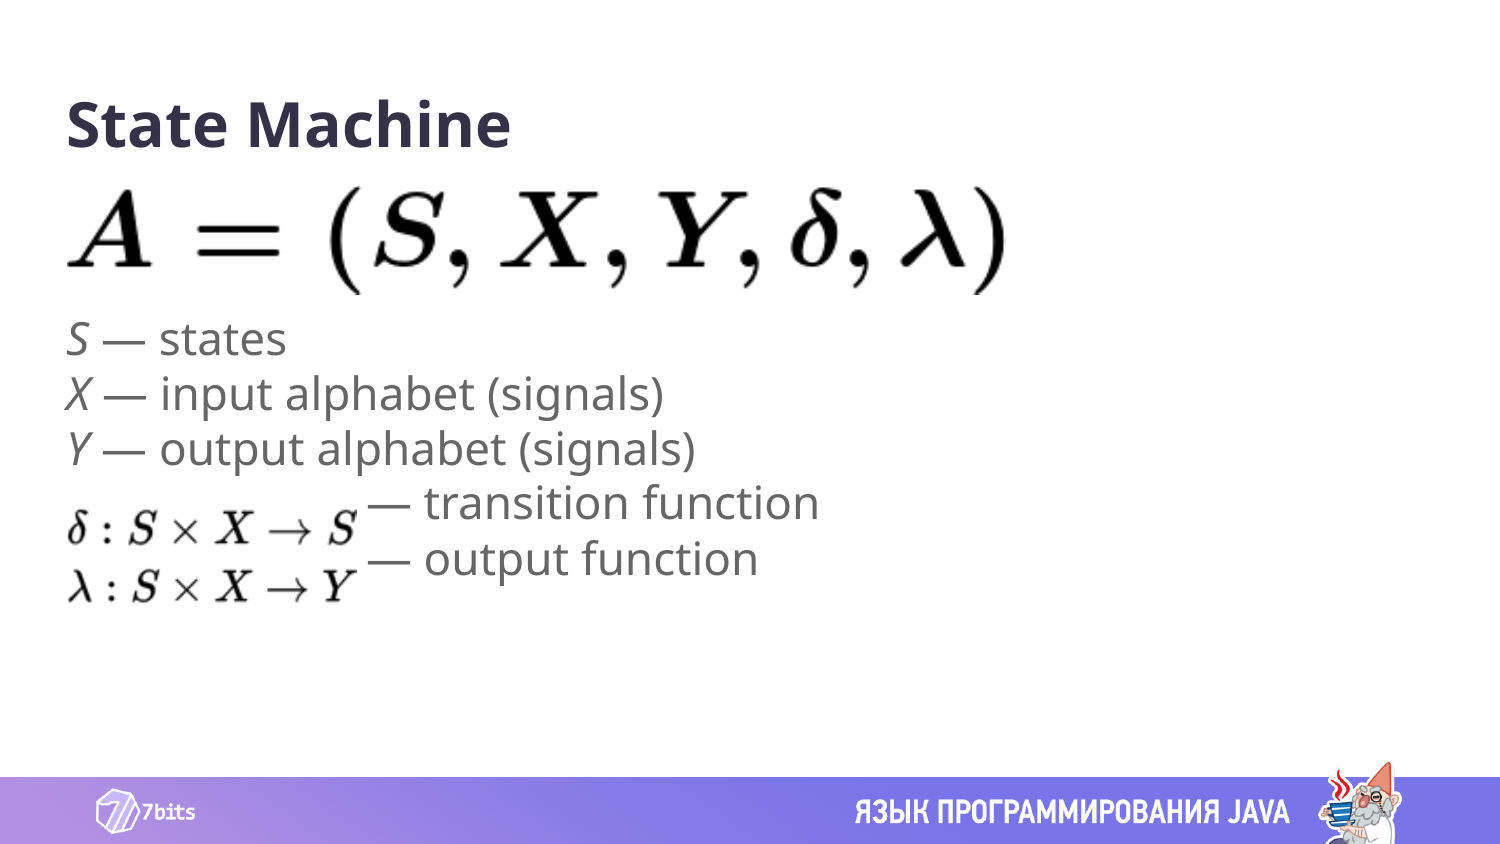

# State Machine
S — states
X — input alphabet (signals)
Y — output alphabet (signals)
				— transition function
				— output function